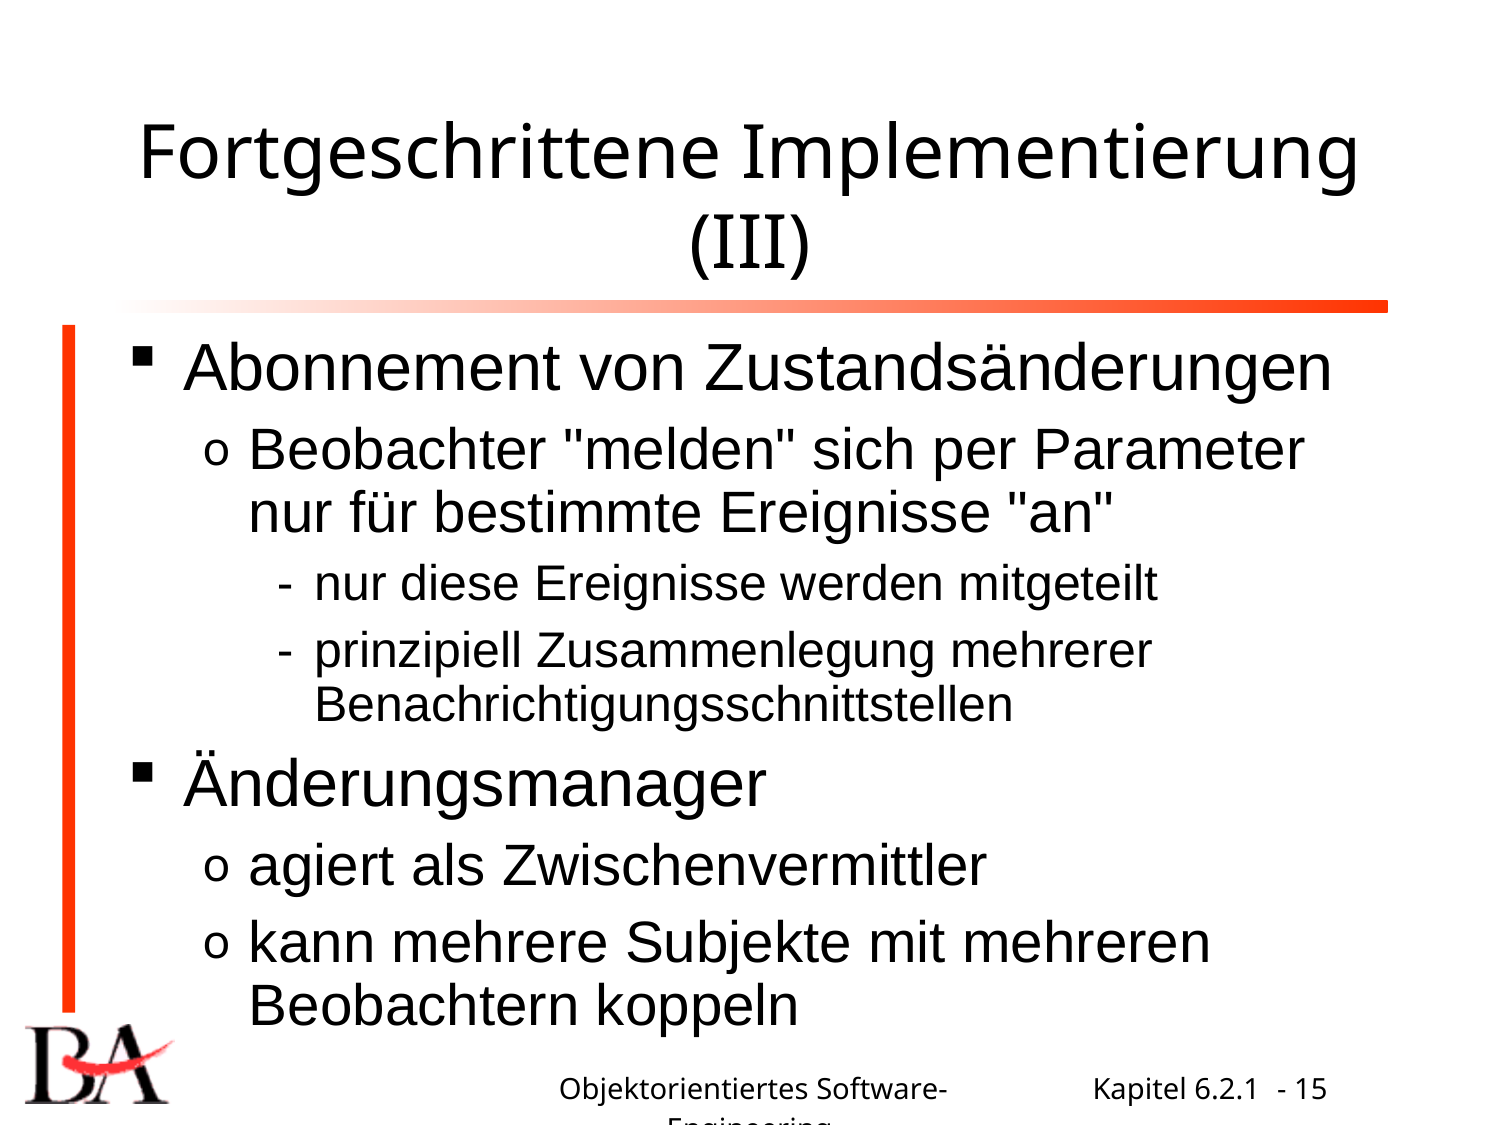

# Fortgeschrittene Implementierung (III)
Abonnement von Zustandsänderungen
Beobachter "melden" sich per Parameter nur für bestimmte Ereignisse "an"
nur diese Ereignisse werden mitgeteilt
prinzipiell Zusammenlegung mehrerer Benachrichtigungsschnittstellen
Änderungsmanager
agiert als Zwischenvermittler
kann mehrere Subjekte mit mehreren Beobachtern koppeln
15